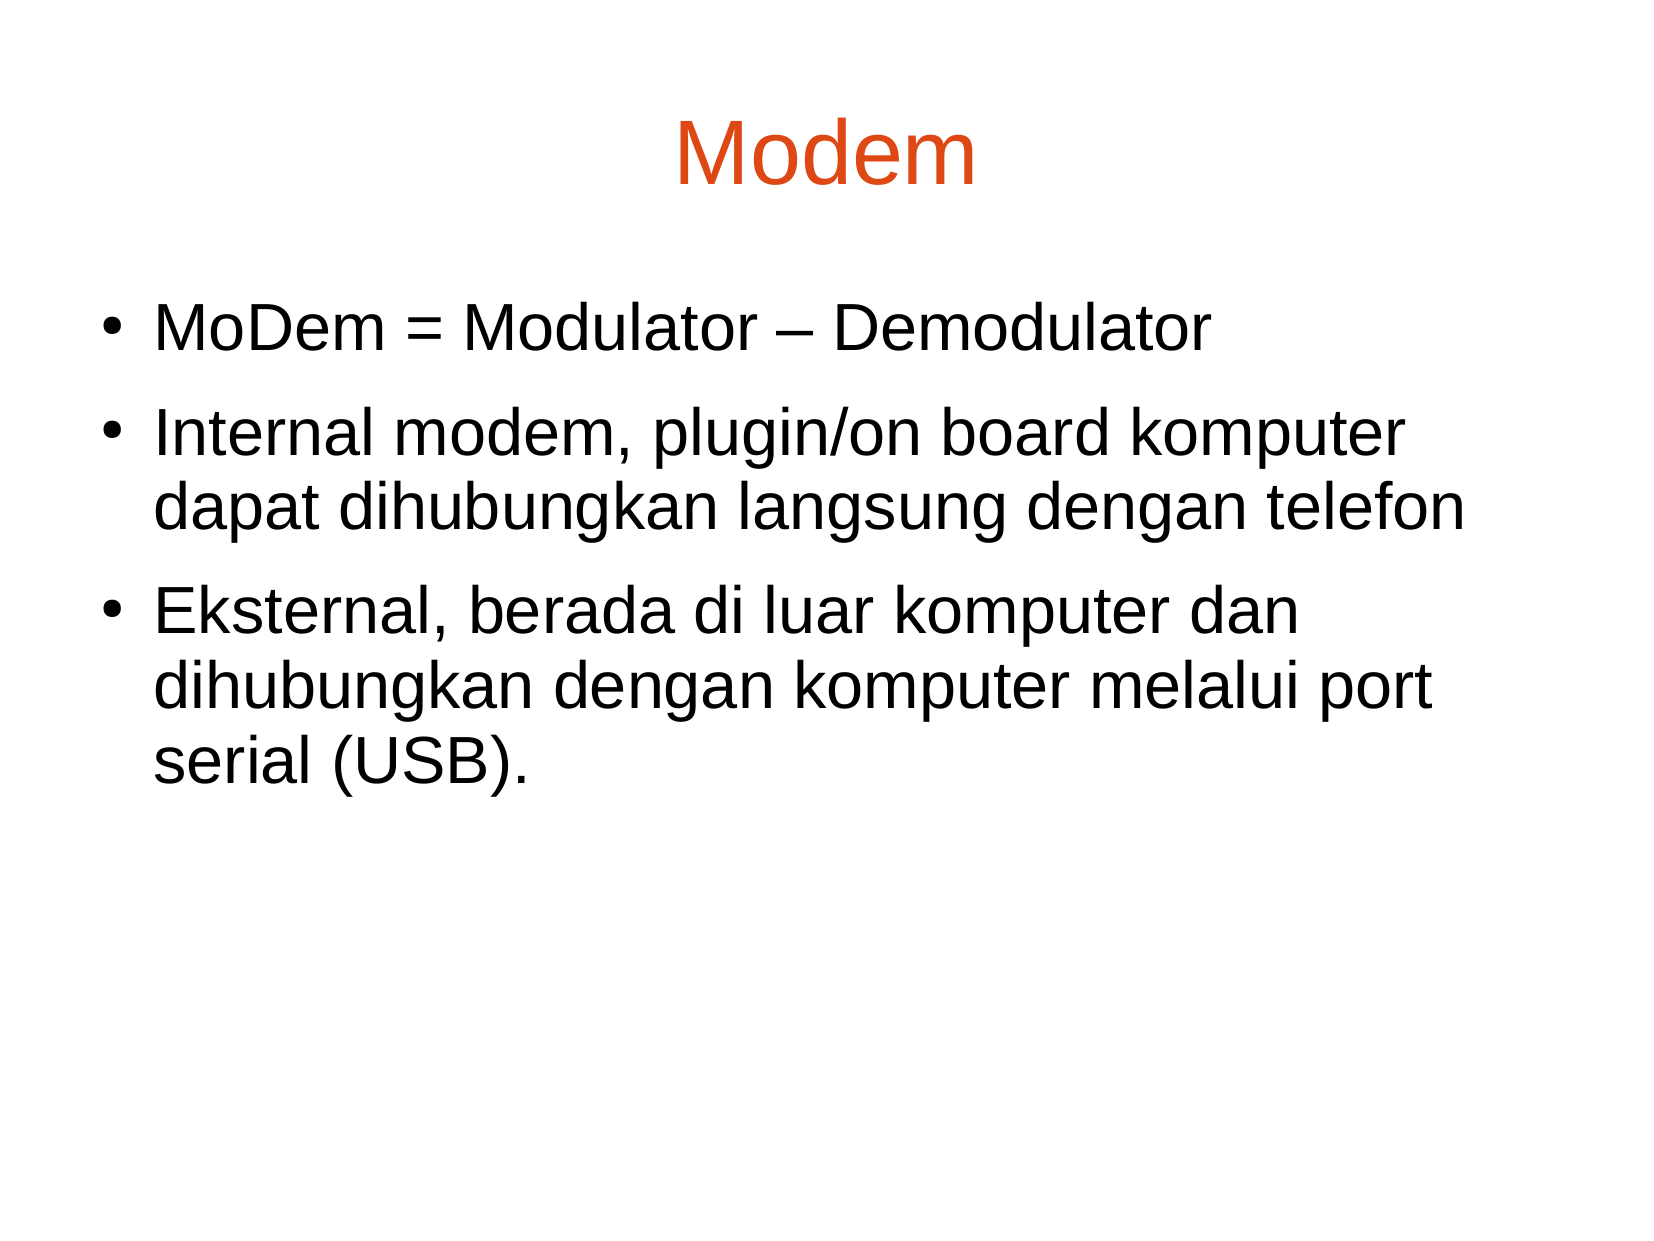

# Modem
MoDem = Modulator – Demodulator
Internal modem, plugin/on board komputer dapat dihubungkan langsung dengan telefon
Eksternal, berada di luar komputer dan dihubungkan dengan komputer melalui port serial (USB).